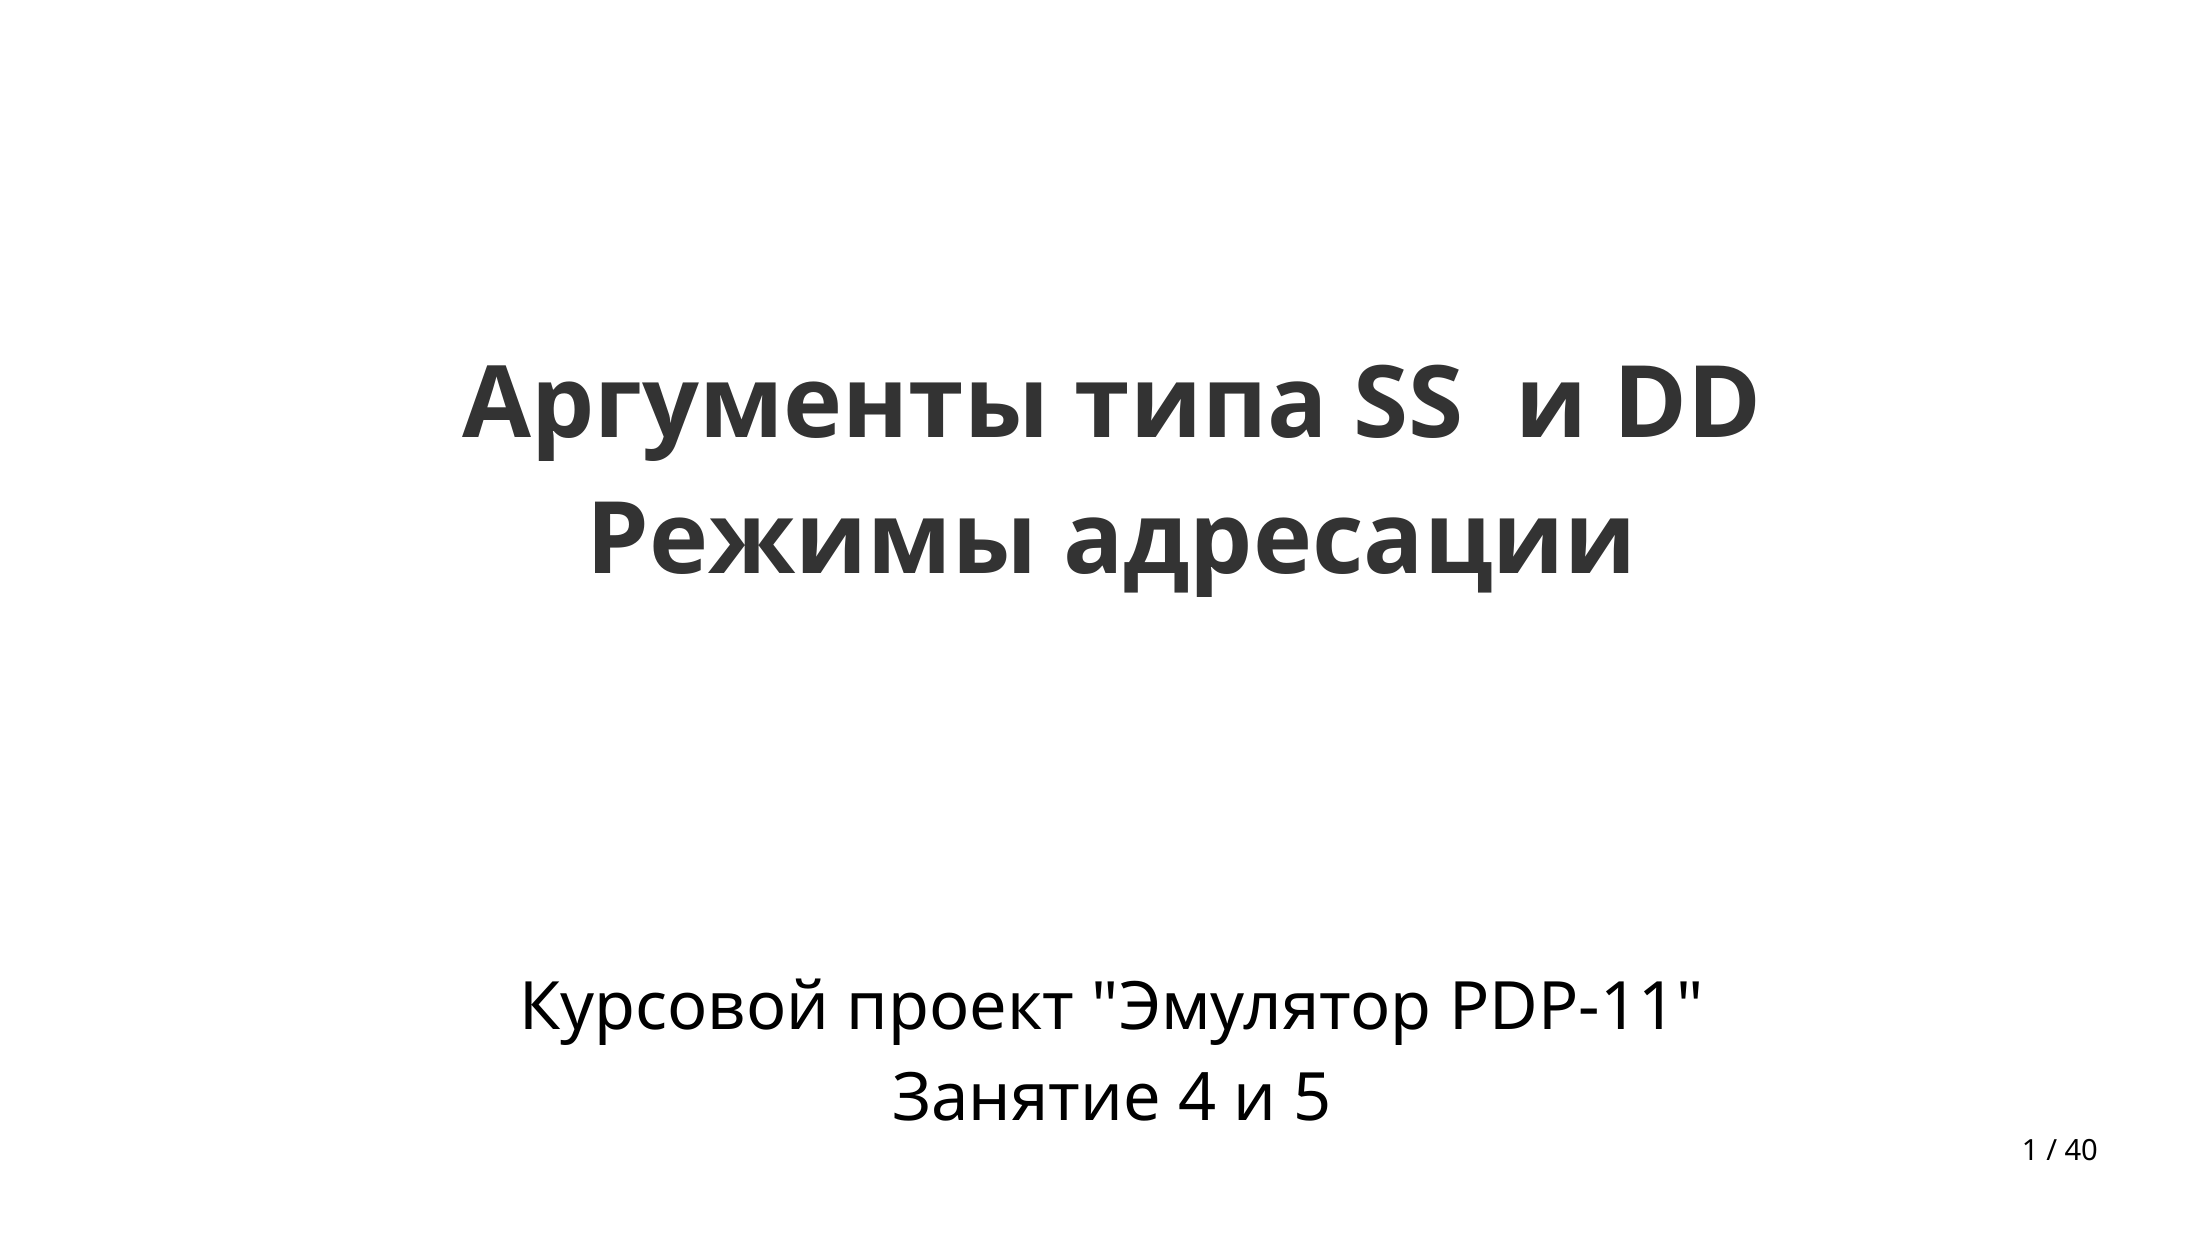

# Аргументы типа SS и DD Режимы адресации
Курсовой проект "Эмулятор PDP-11"
Занятие 4 и 5
1